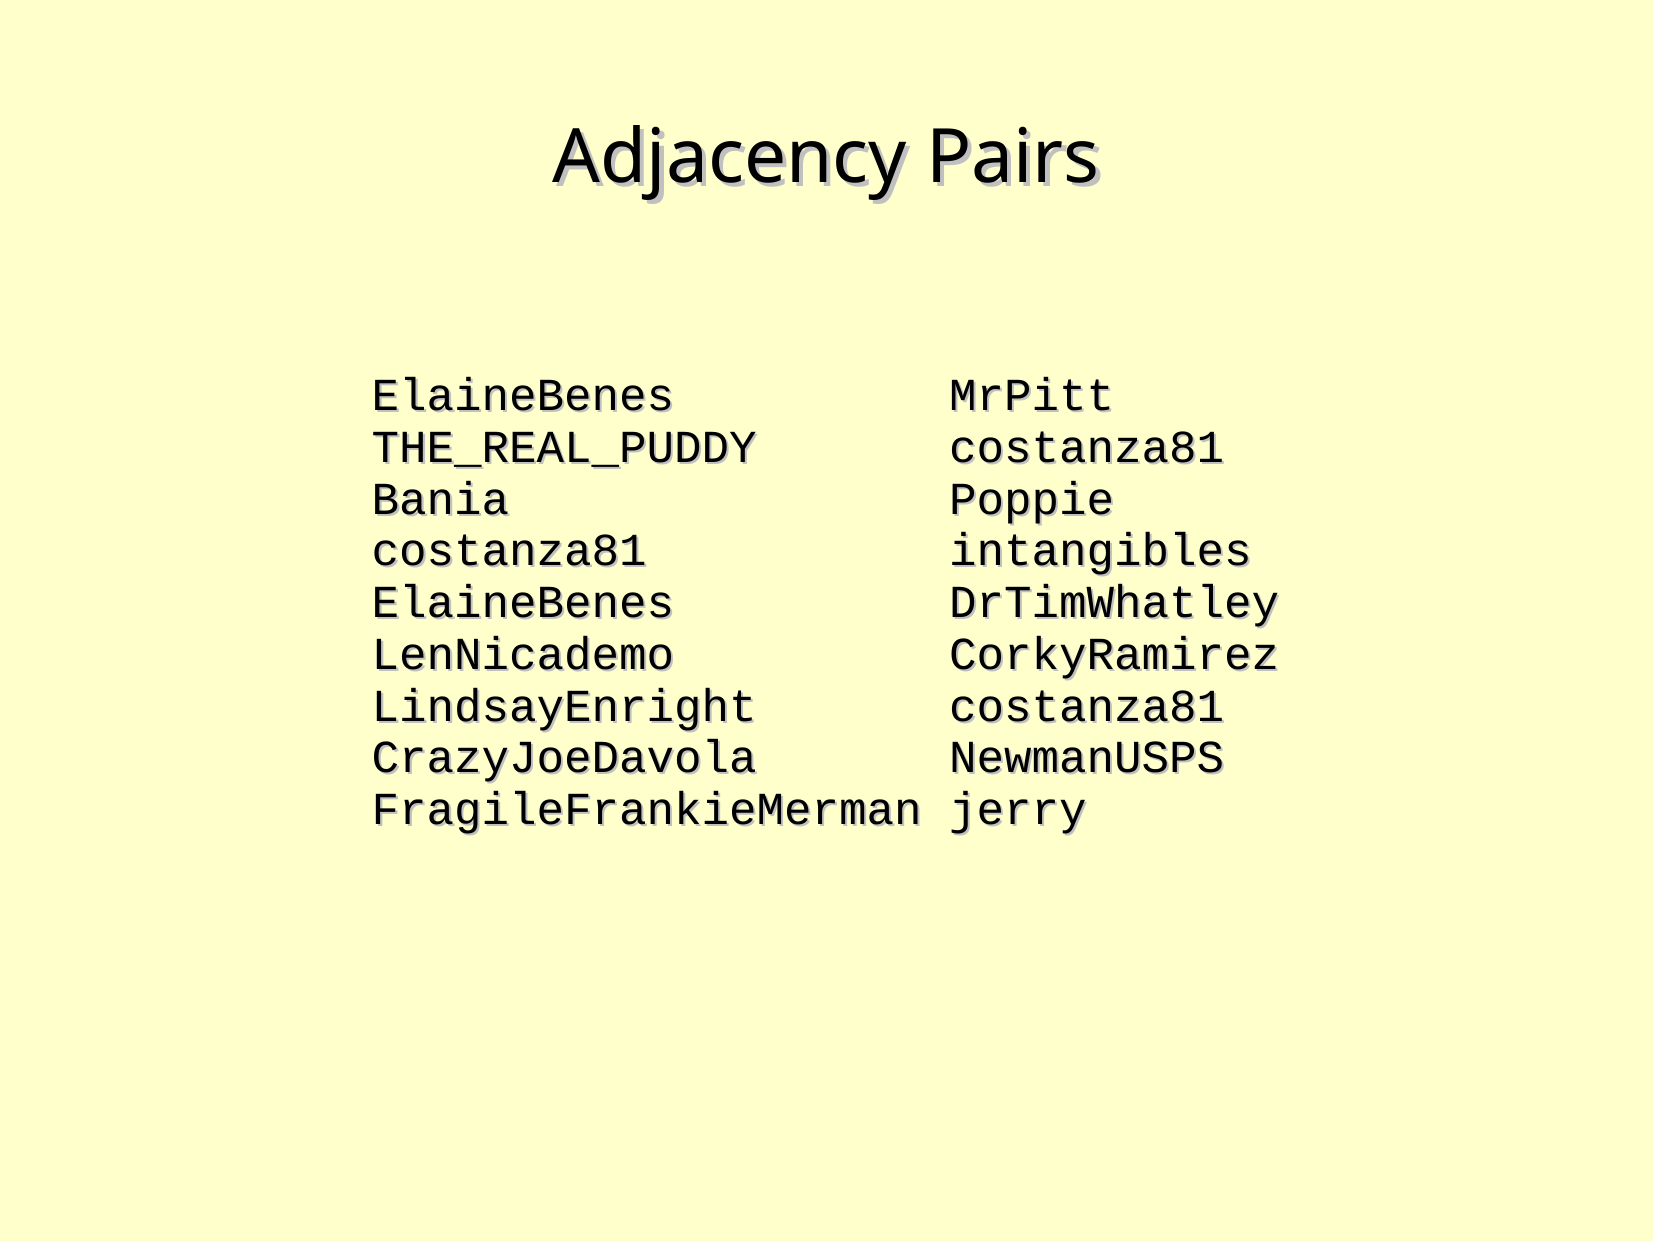

# Adjacency Pairs
ElaineBenes MrPitt
THE_REAL_PUDDY costanza81
Bania Poppie
costanza81 intangibles
ElaineBenes DrTimWhatley
LenNicademo CorkyRamirez
LindsayEnright costanza81
CrazyJoeDavola NewmanUSPS
FragileFrankieMerman jerry